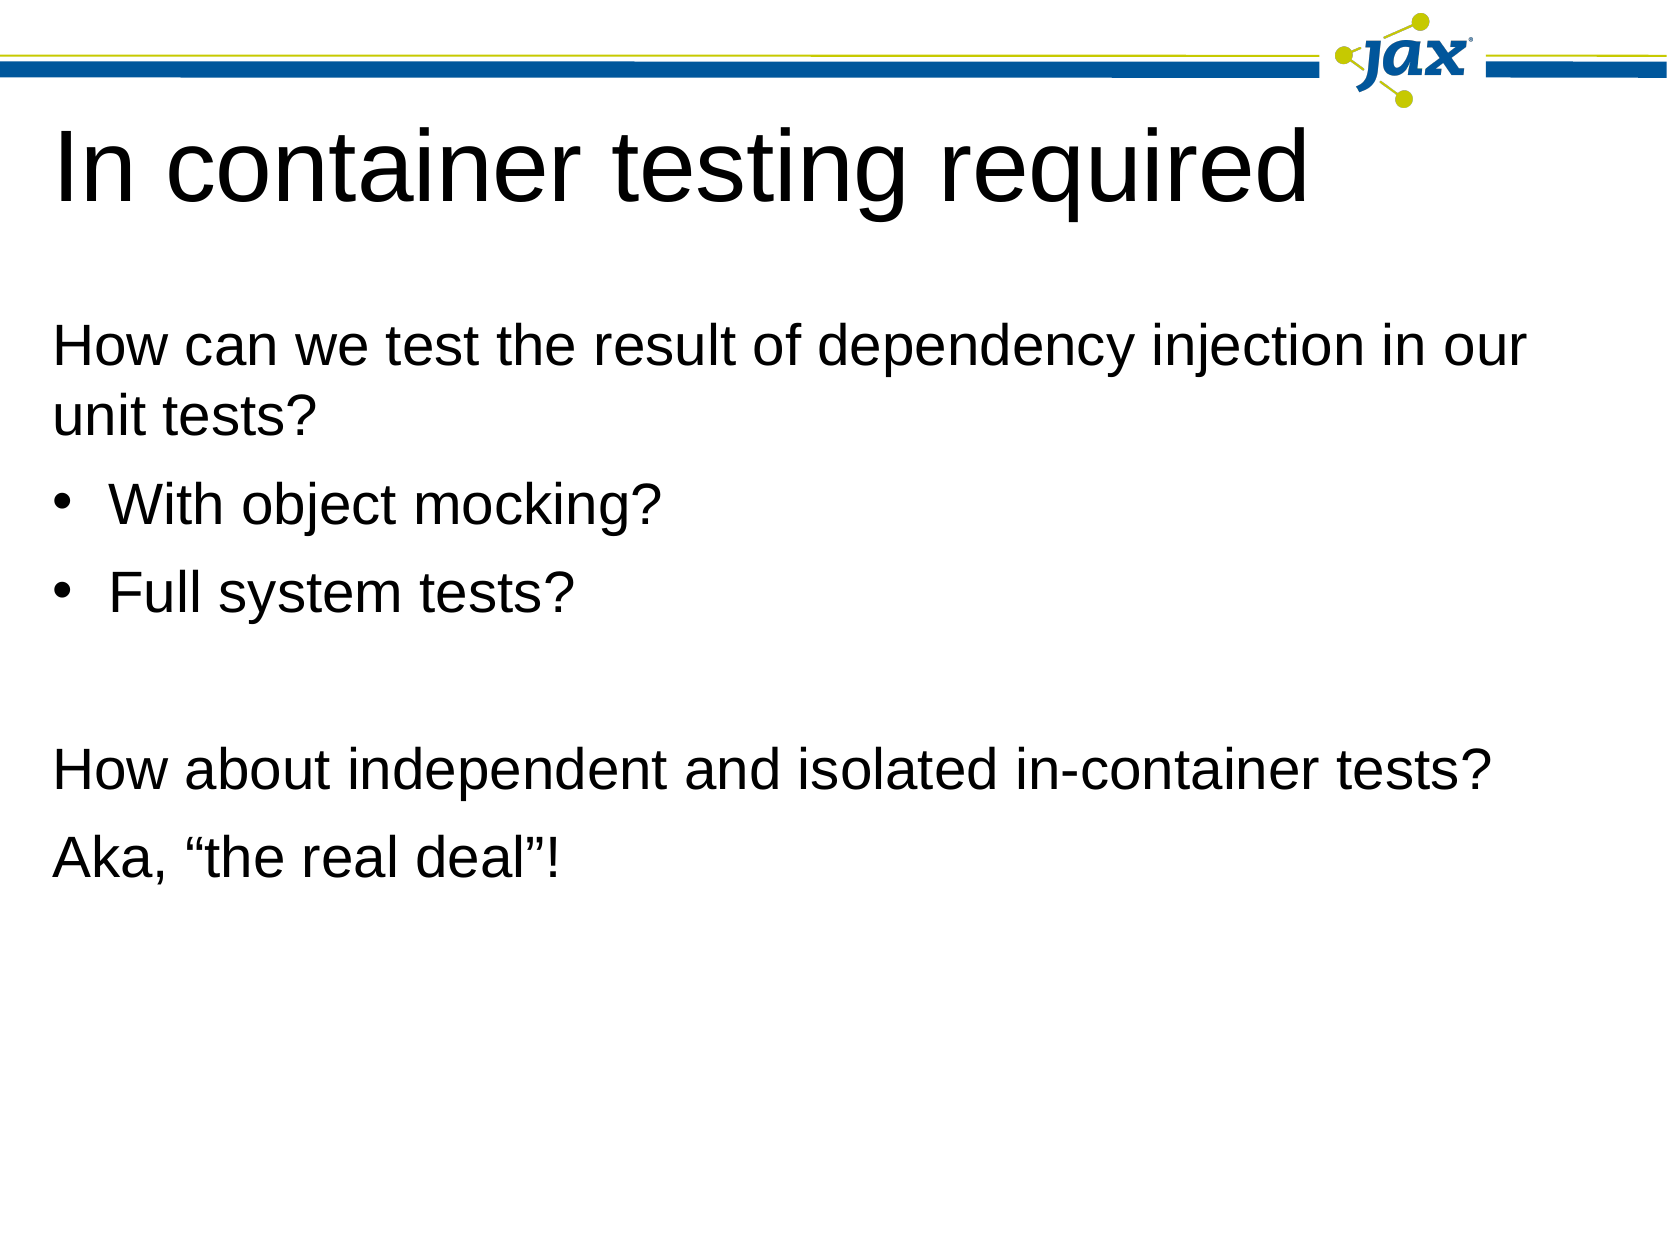

# In container testing required
How can we test the result of dependency injection in our unit tests?
With object mocking?
Full system tests?
How about independent and isolated in-container tests?
Aka, “the real deal”!